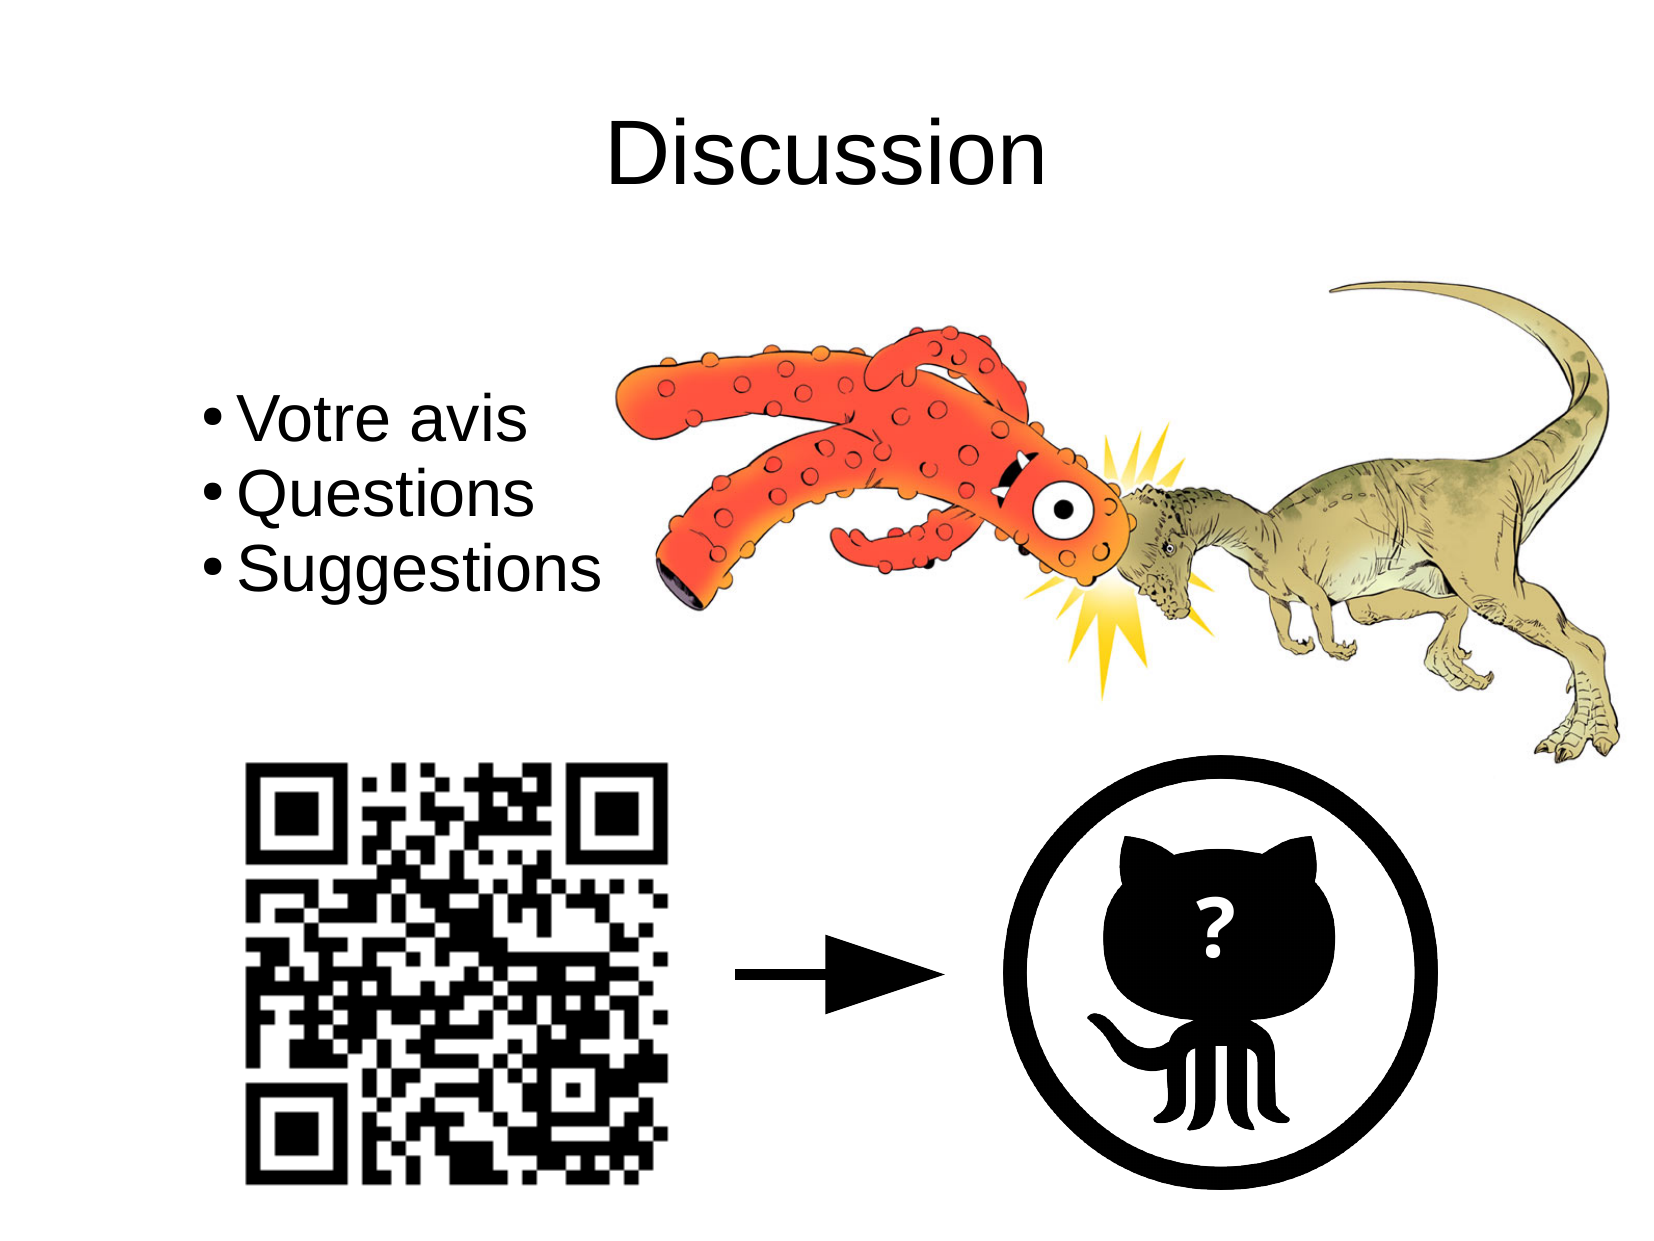

# Discussion
Votre avis
Questions
Suggestions
?